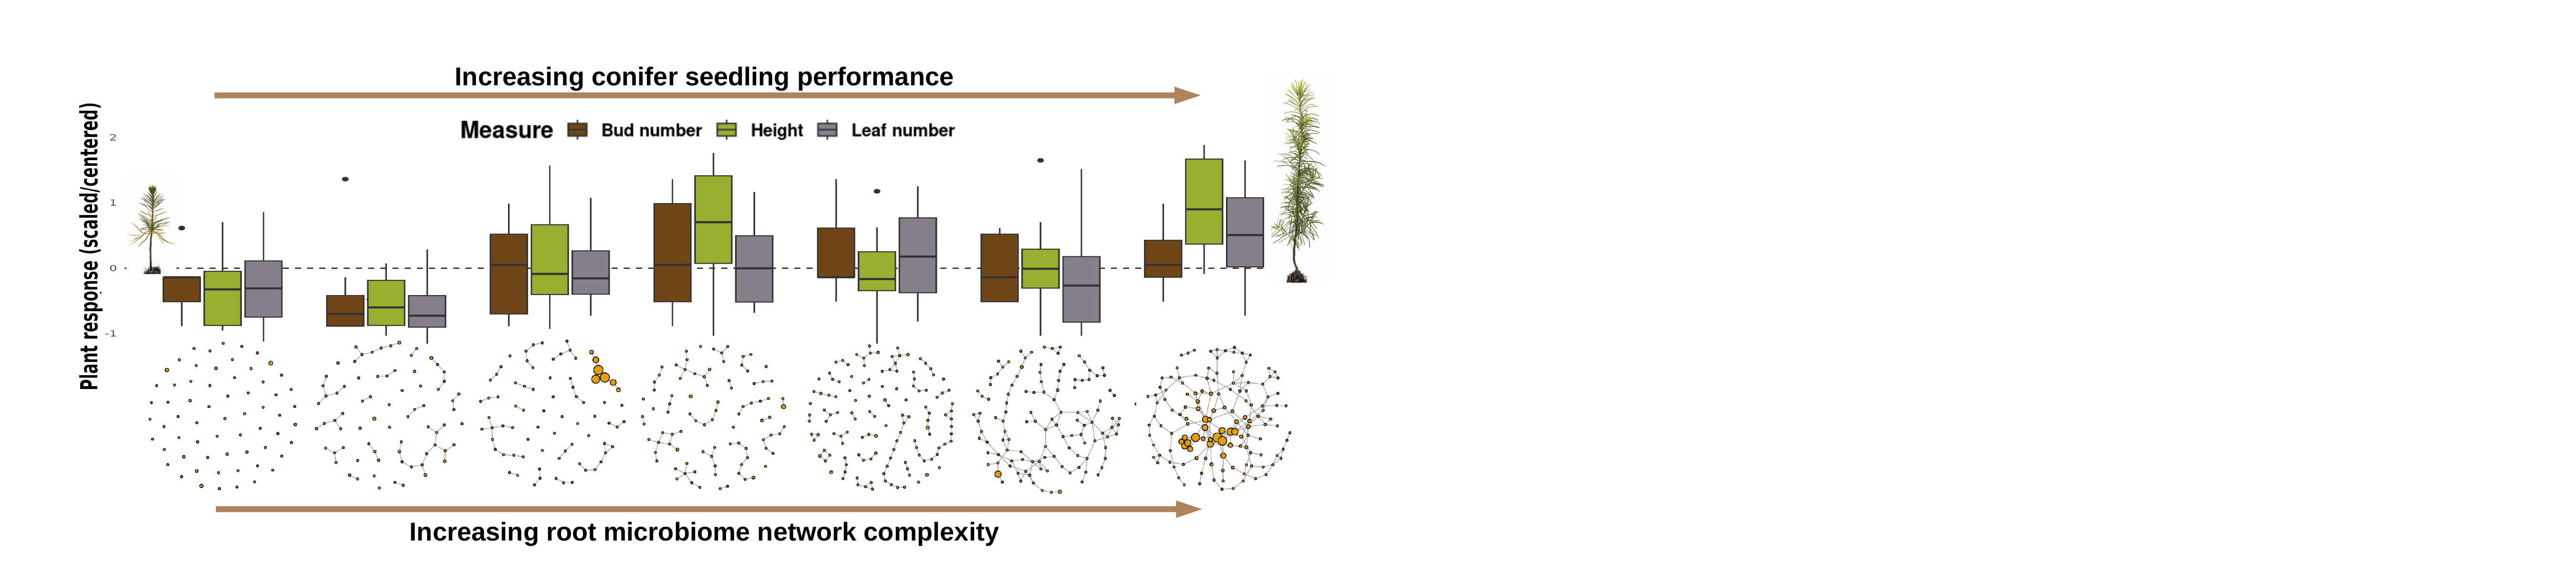

Increasing conifer seedling performance
Increasing root microbiome network complexity